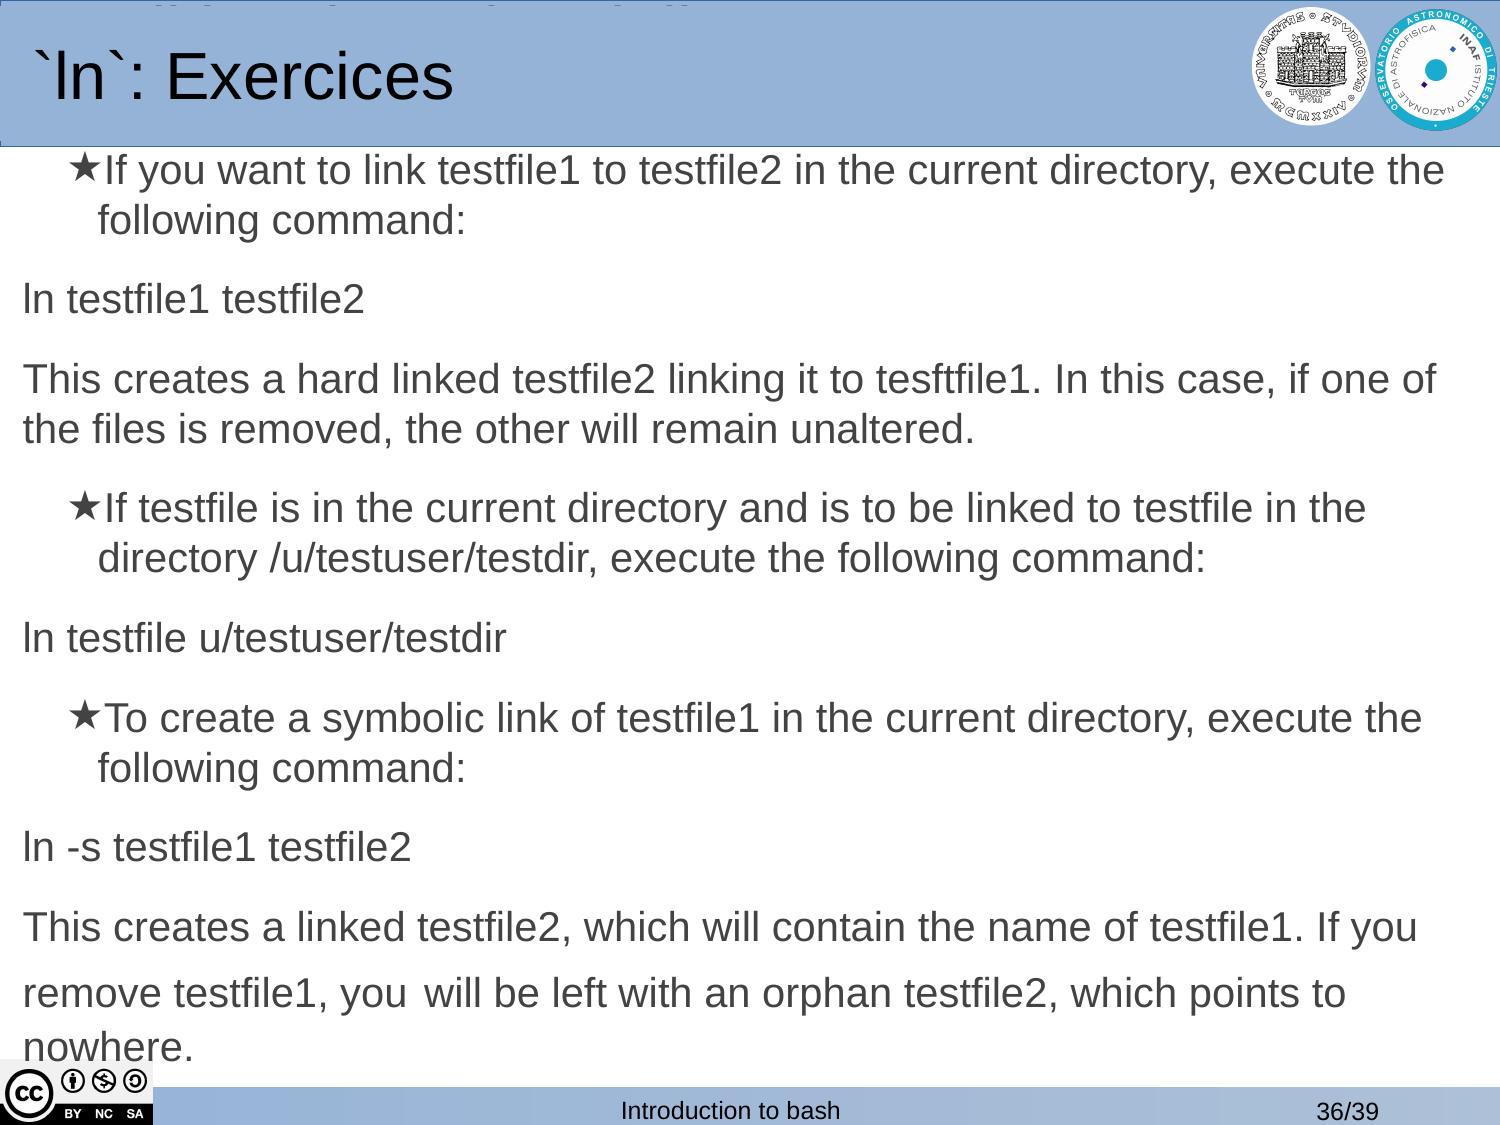

# Traditional service delivery
`ln`: Exercices
If you want to link testfile1 to testfile2 in the current directory, execute the following command:
ln testfile1 testfile2
This creates a hard linked testfile2 linking it to tesftfile1. In this case, if one of the files is removed, the other will remain unaltered.
If testfile is in the current directory and is to be linked to testfile in the directory /u/testuser/testdir, execute the following command:
ln testfile u/testuser/testdir
To create a symbolic link of testfile1 in the current directory, execute the following command:
ln -s testfile1 testfile2
This creates a linked testfile2, which will contain the name of testfile1. If you remove testfile1, you will be left with an orphan testfile2, which points to nowhere.